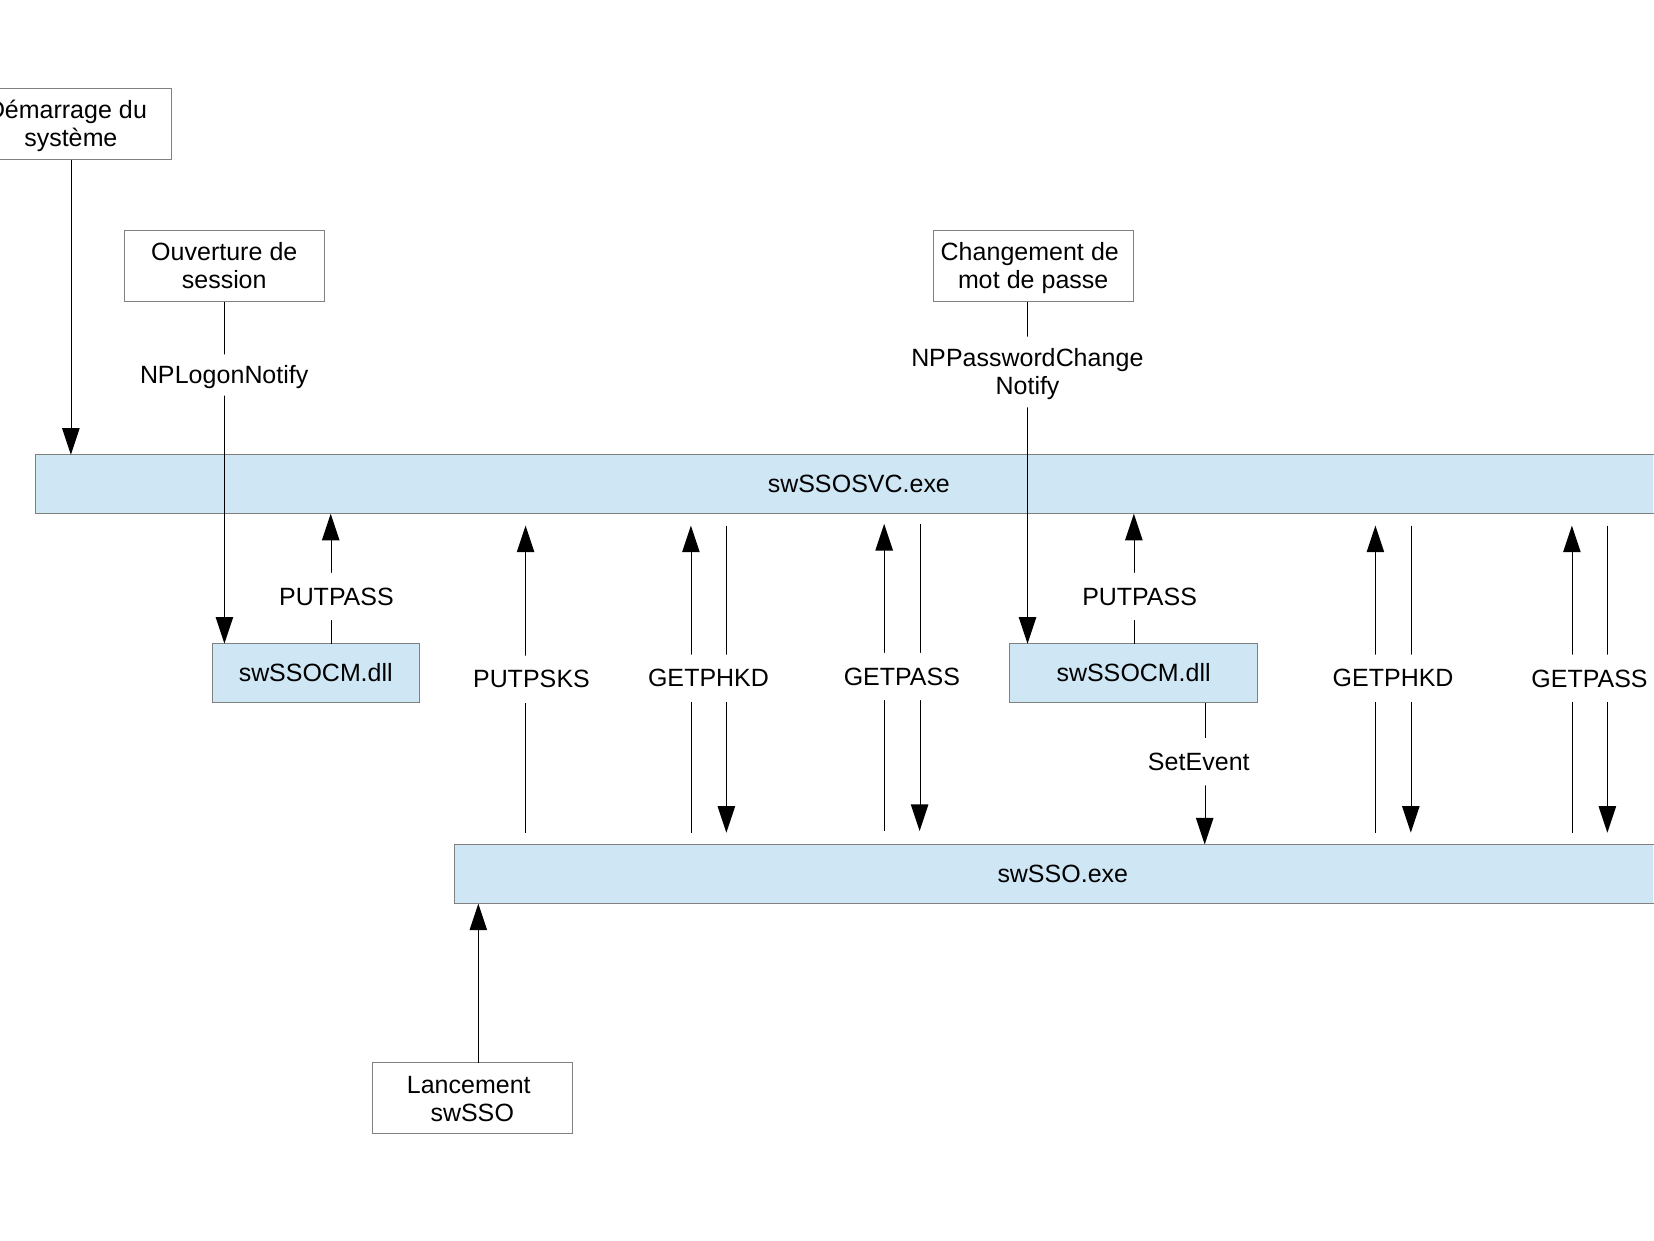

Démarrage du
système
Ouverture de
session
Changement de
mot de passe
NPPasswordChange
Notify
NPLogonNotify
swSSOSVC.exe
PUTPASS
PUTPASS
swSSOCM.dll
swSSOCM.dll
GETPASS
GETPHKD
GETPHKD
GETPASS
PUTPSKS
SetEvent
swSSO.exe
Lancement
swSSO